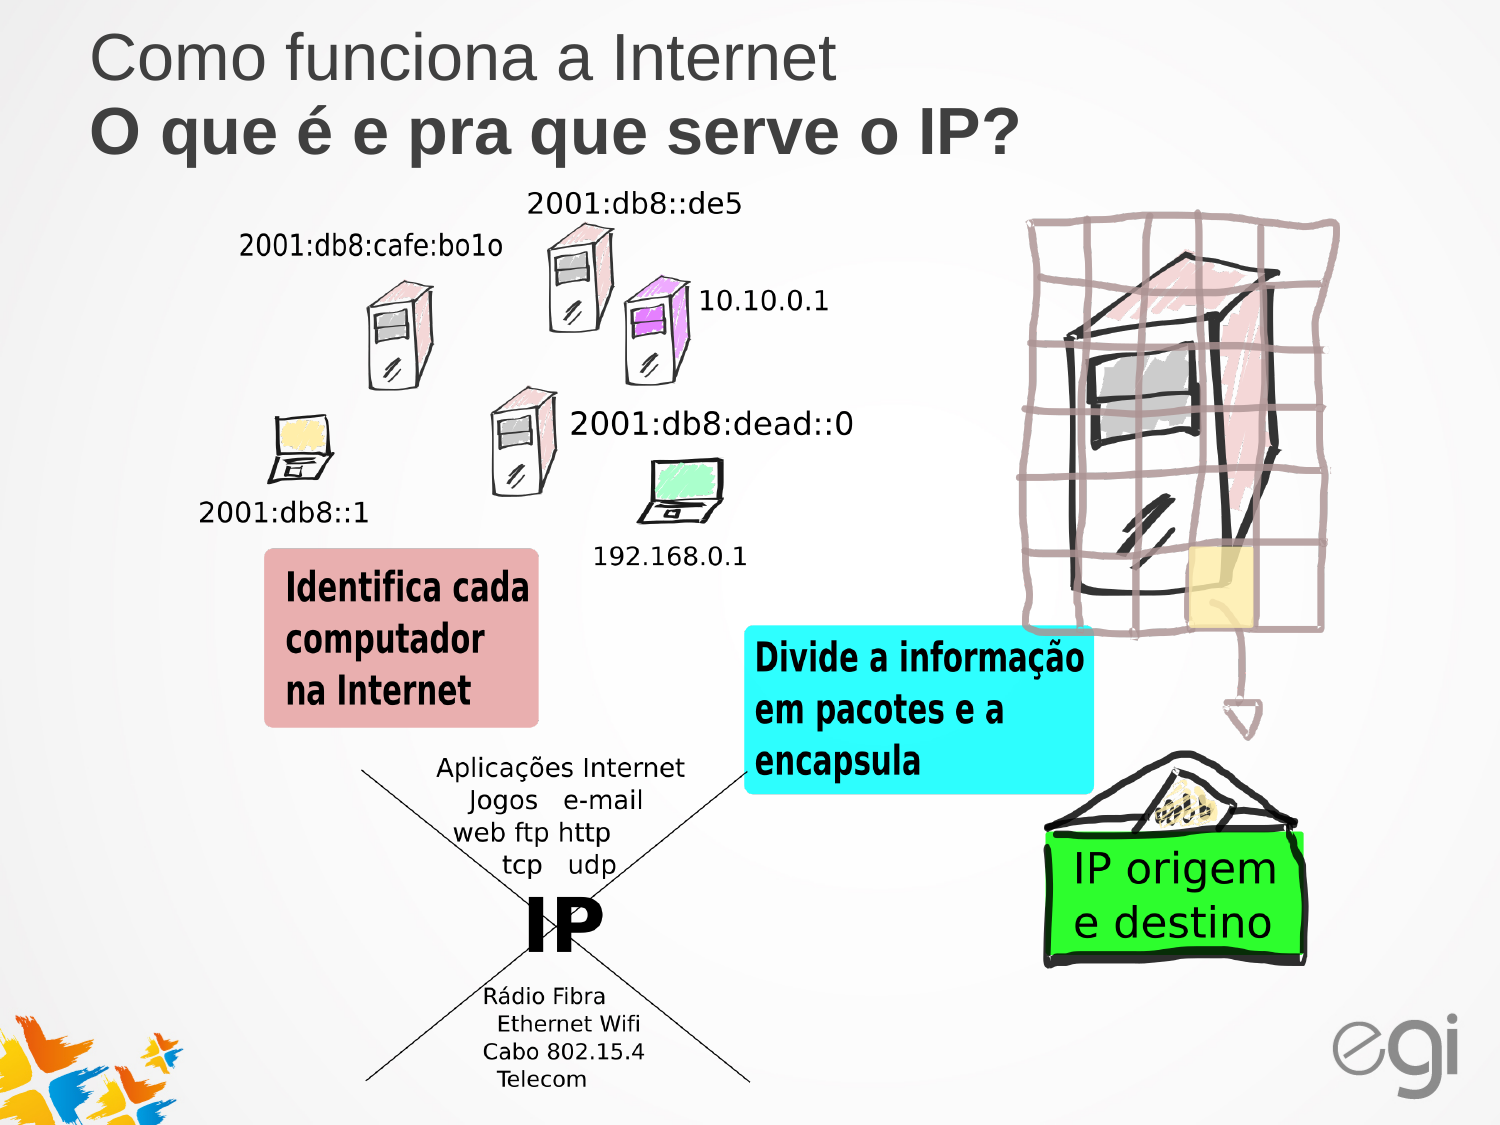

Como funciona a Internet
O que é e pra que serve o IP?